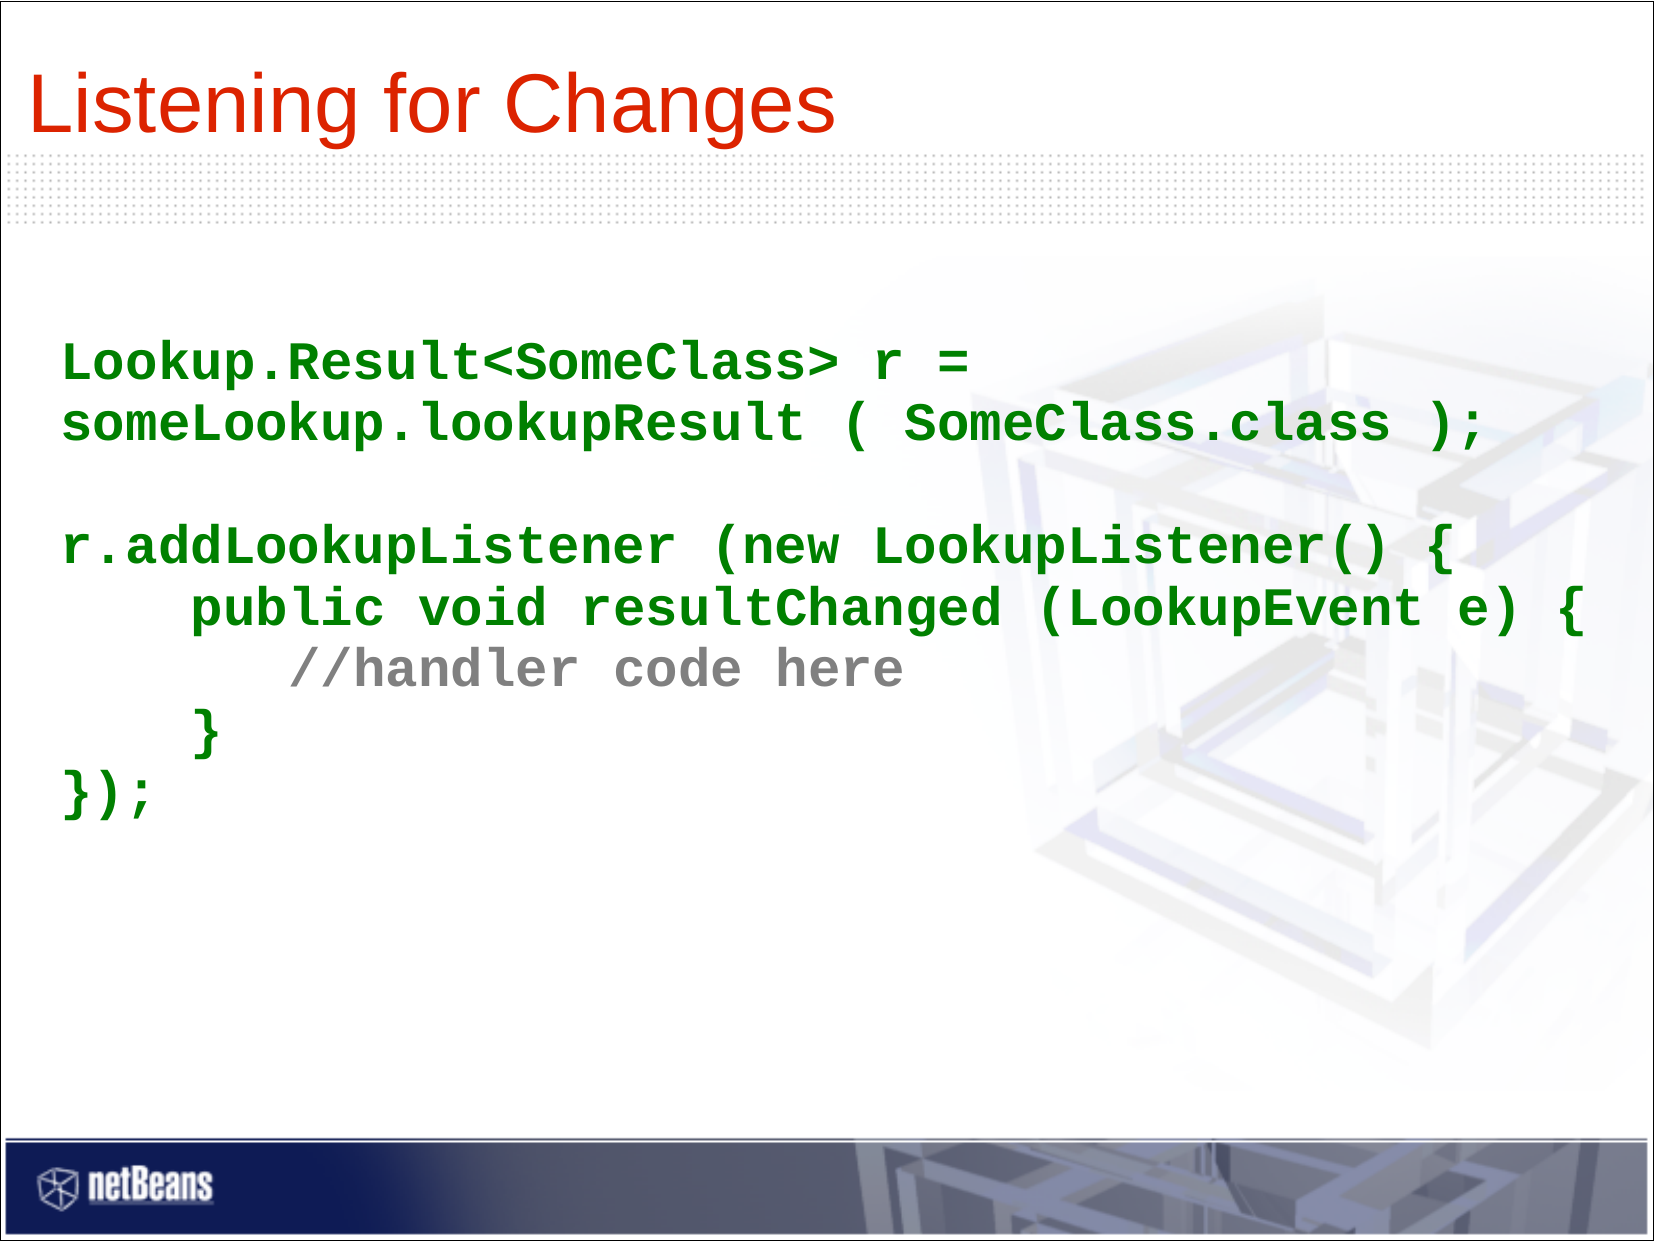

# Listening for Changes
Lookup.Result<SomeClass> r = someLookup.lookupResult ( SomeClass.class );
r.addLookupListener (new LookupListener() {
 public void resultChanged (LookupEvent e) {
  //handler code here
 }
});